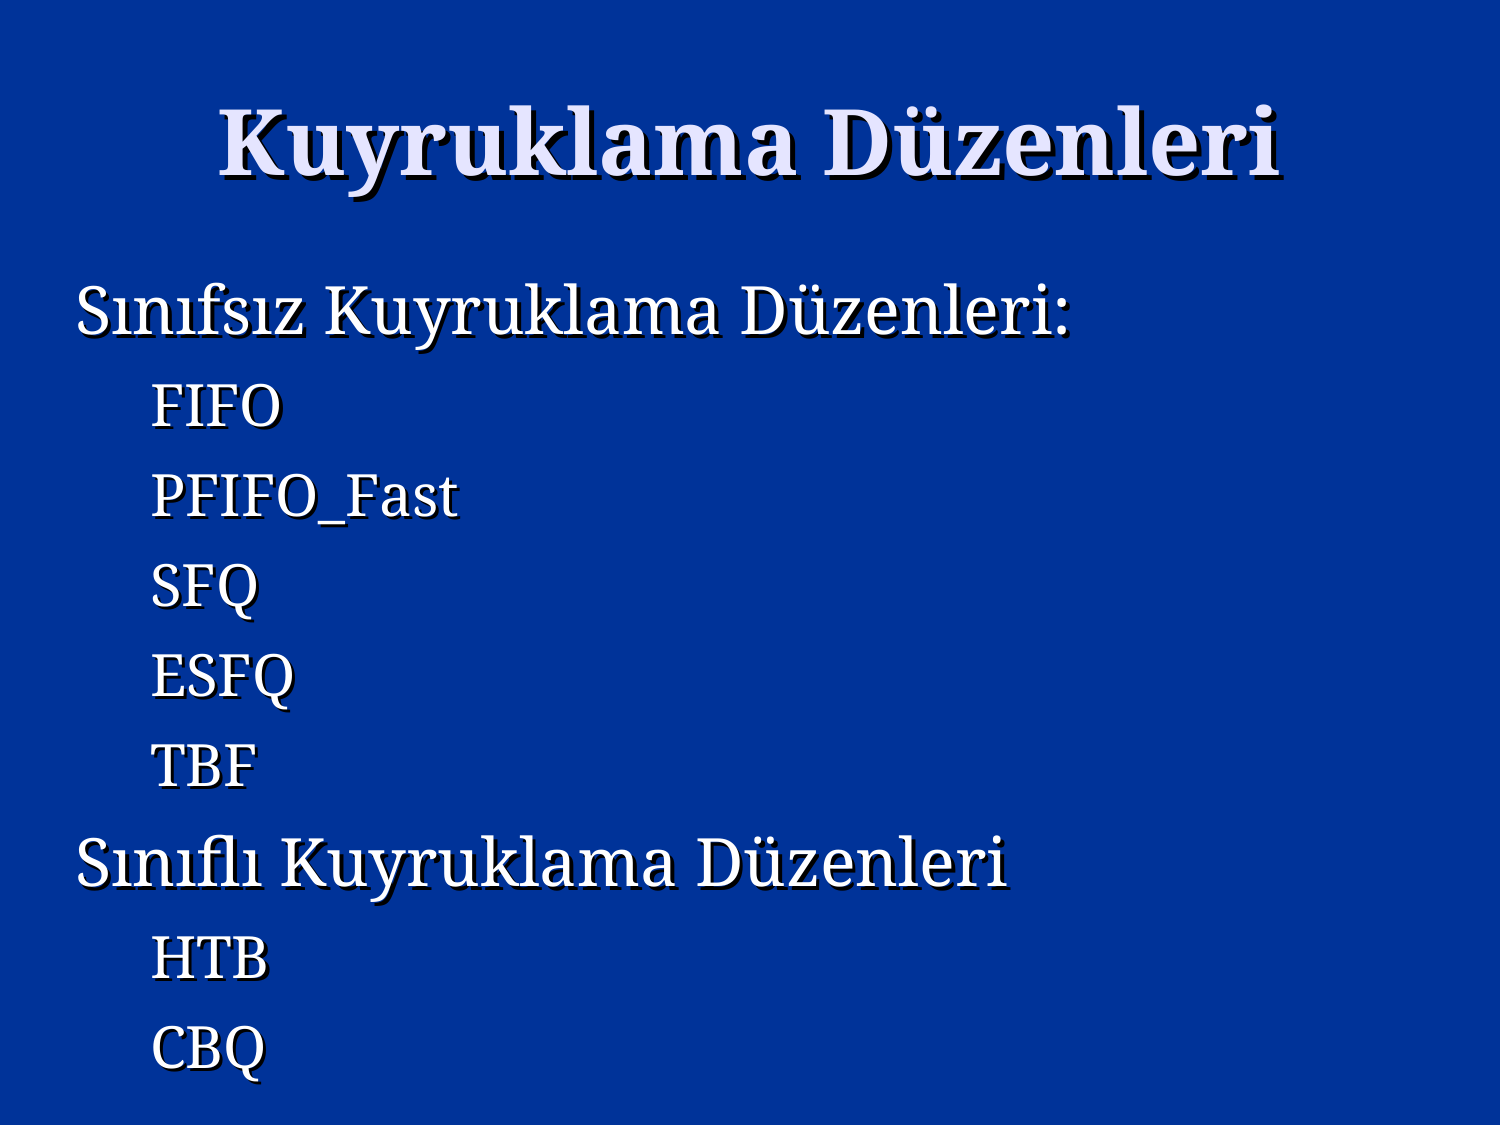

# Kuyruklama Düzenleri
Sınıfsız Kuyruklama Düzenleri:
FIFO
PFIFO_Fast
SFQ
ESFQ
TBF
Sınıflı Kuyruklama Düzenleri
HTB
CBQ